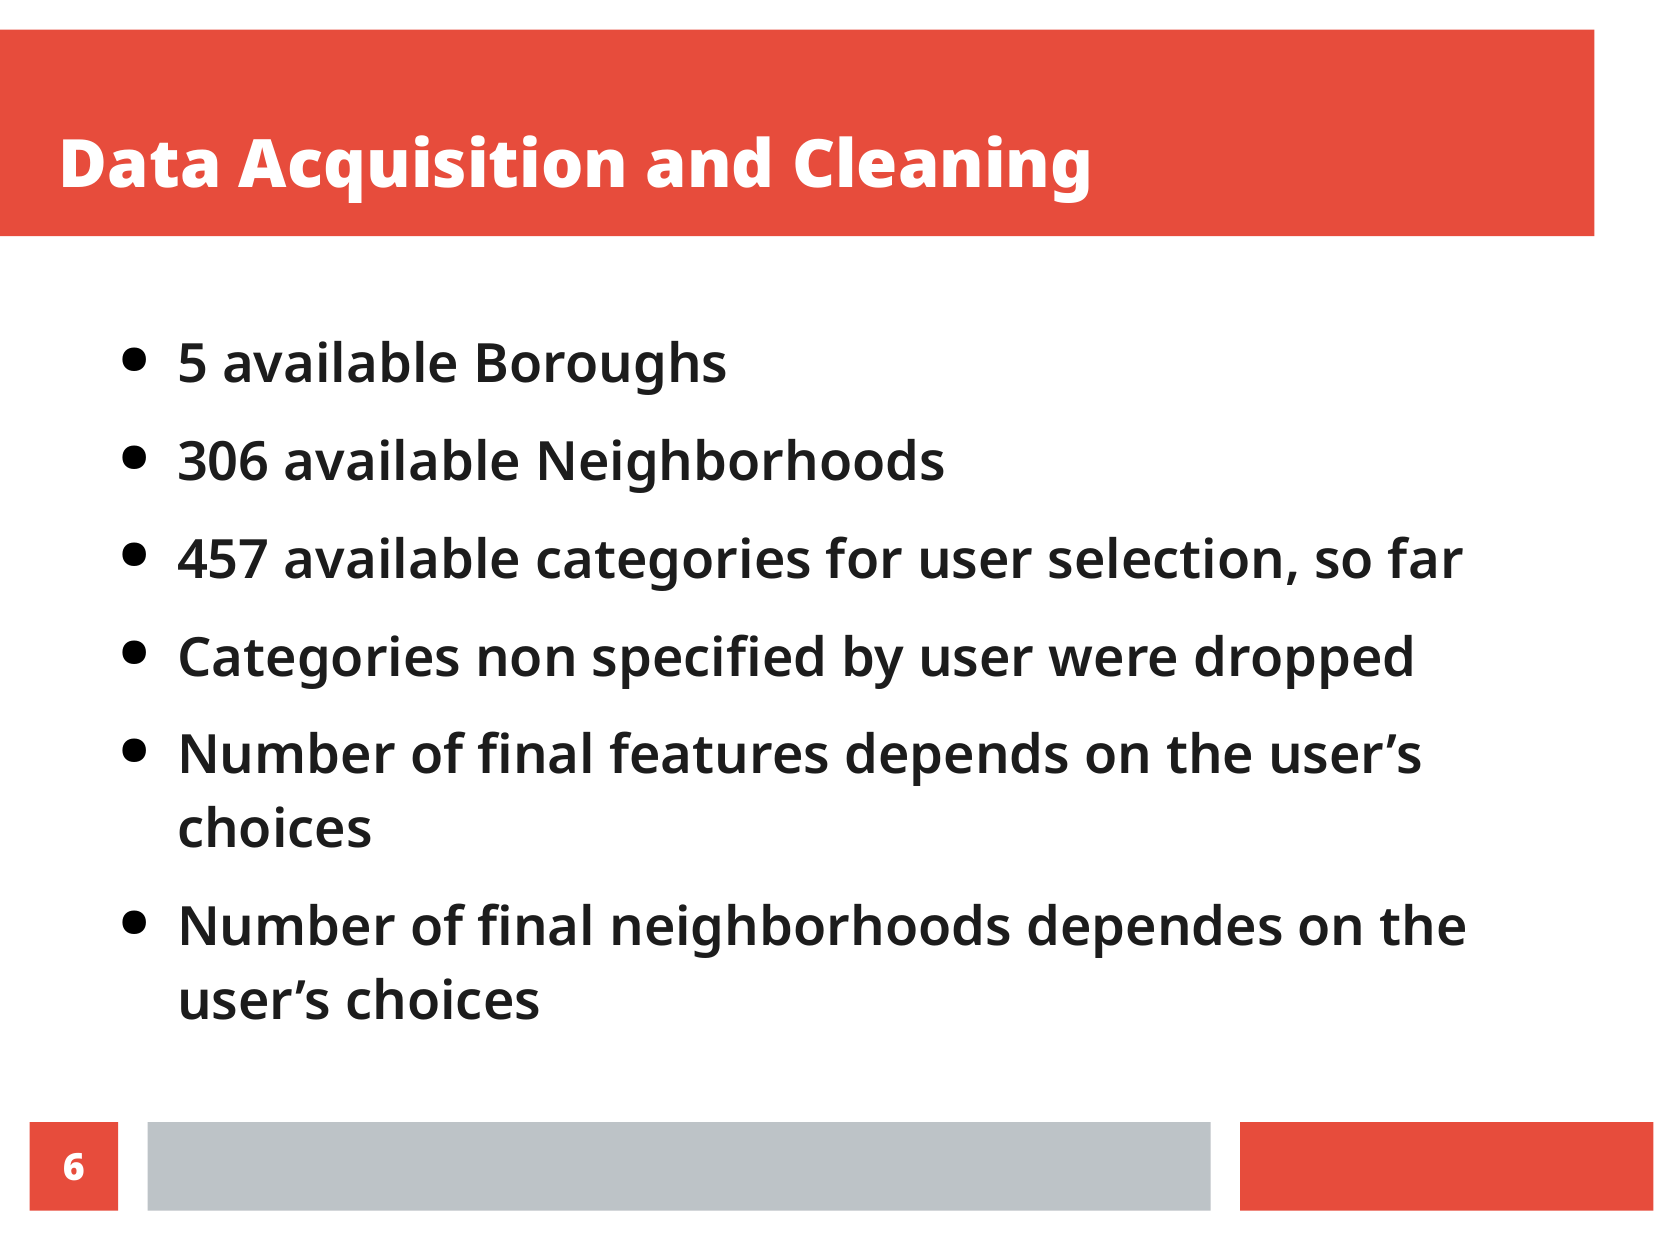

# Data Acquisition and Cleaning
5 available Boroughs
306 available Neighborhoods
457 available categories for user selection, so far
Categories non specified by user were dropped
Number of final features depends on the user’s choices
Number of final neighborhoods dependes on the user’s choices
6